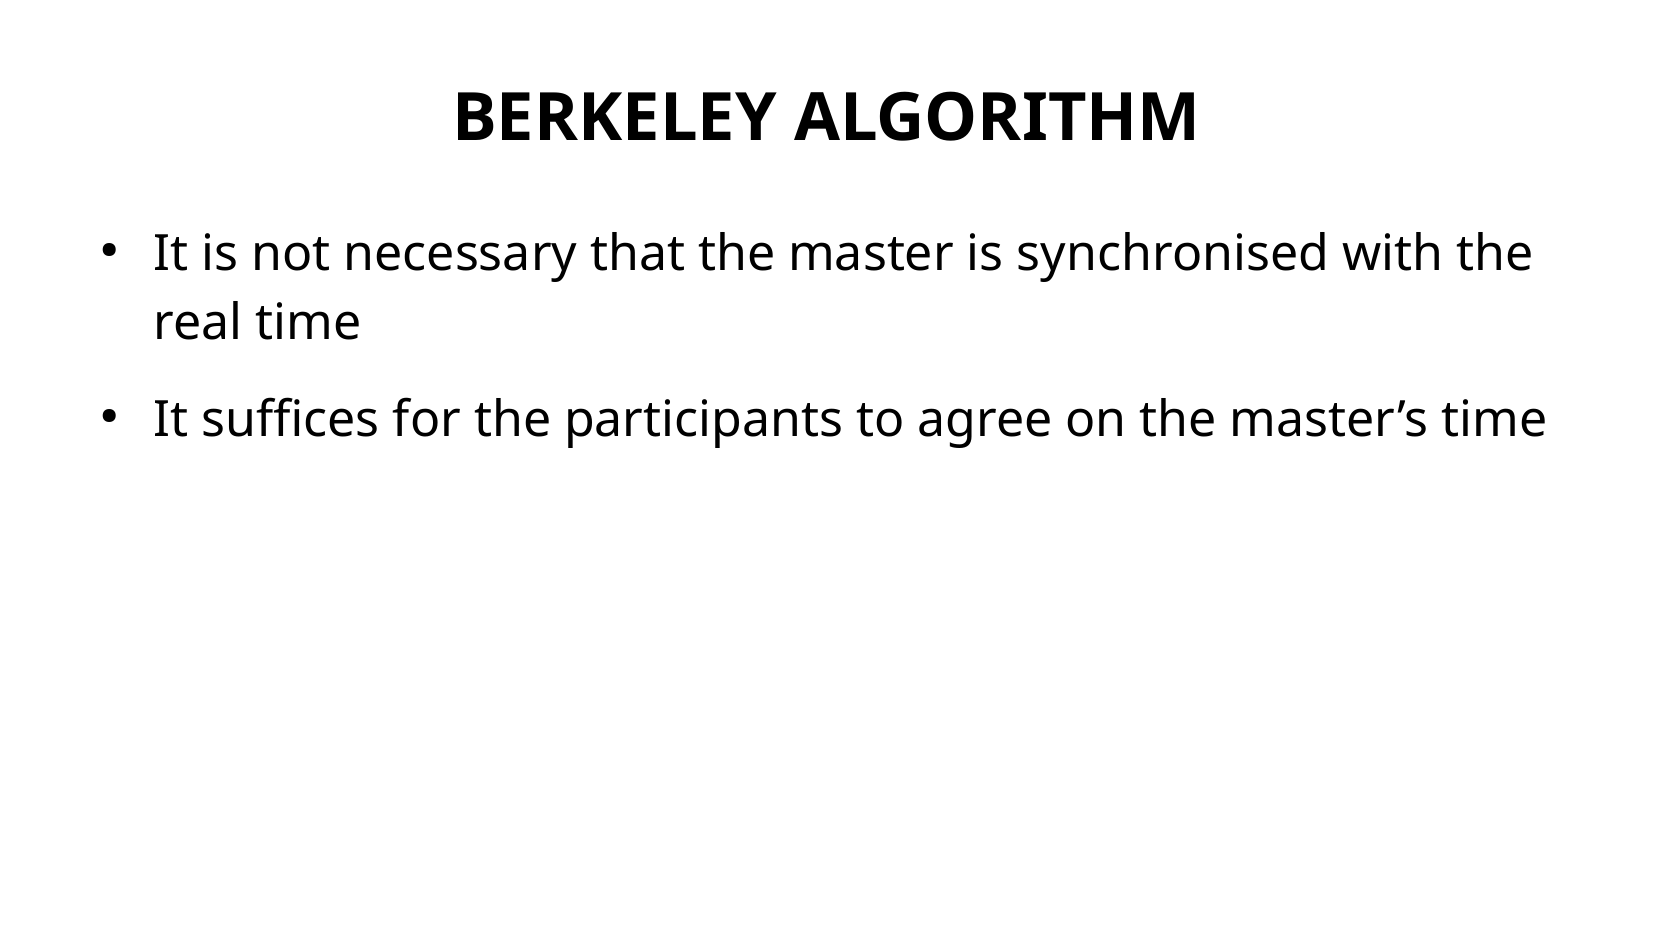

# BERKELEY ALGORITHM
It is not necessary that the master is synchronised with the real time
It suffices for the participants to agree on the master’s time